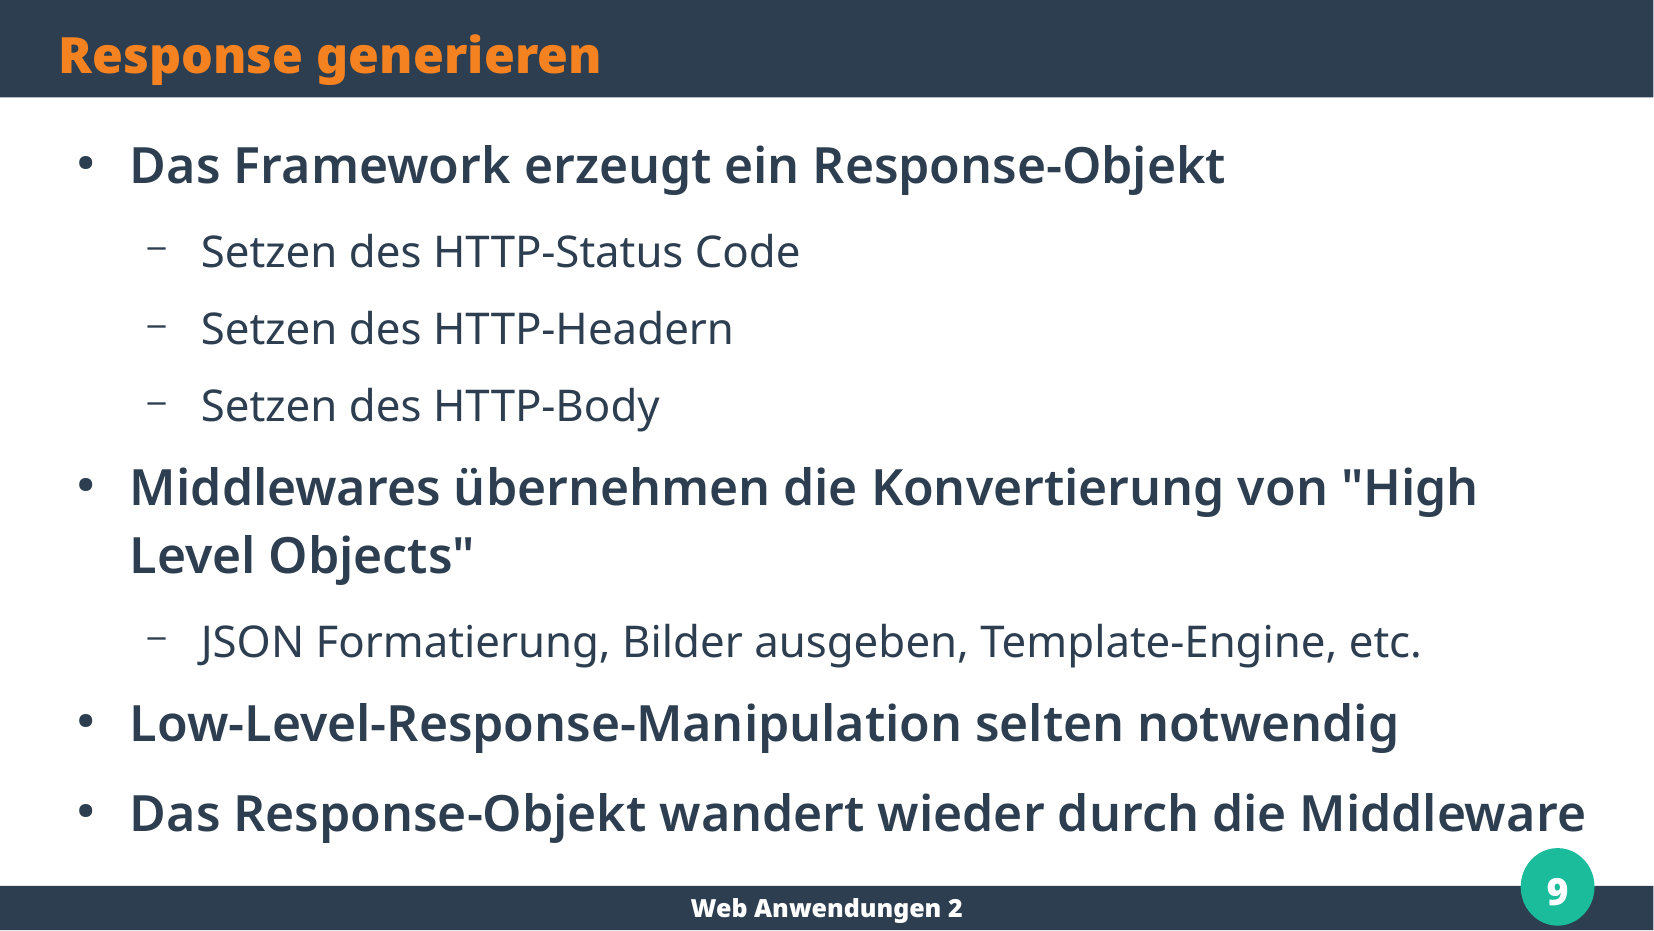

# Response generieren
Das Framework erzeugt ein Response-Objekt
Setzen des HTTP-Status Code
Setzen des HTTP-Headern
Setzen des HTTP-Body
Middlewares übernehmen die Konvertierung von "High Level Objects"
JSON Formatierung, Bilder ausgeben, Template-Engine, etc.
Low-Level-Response-Manipulation selten notwendig
Das Response-Objekt wandert wieder durch die Middleware
9